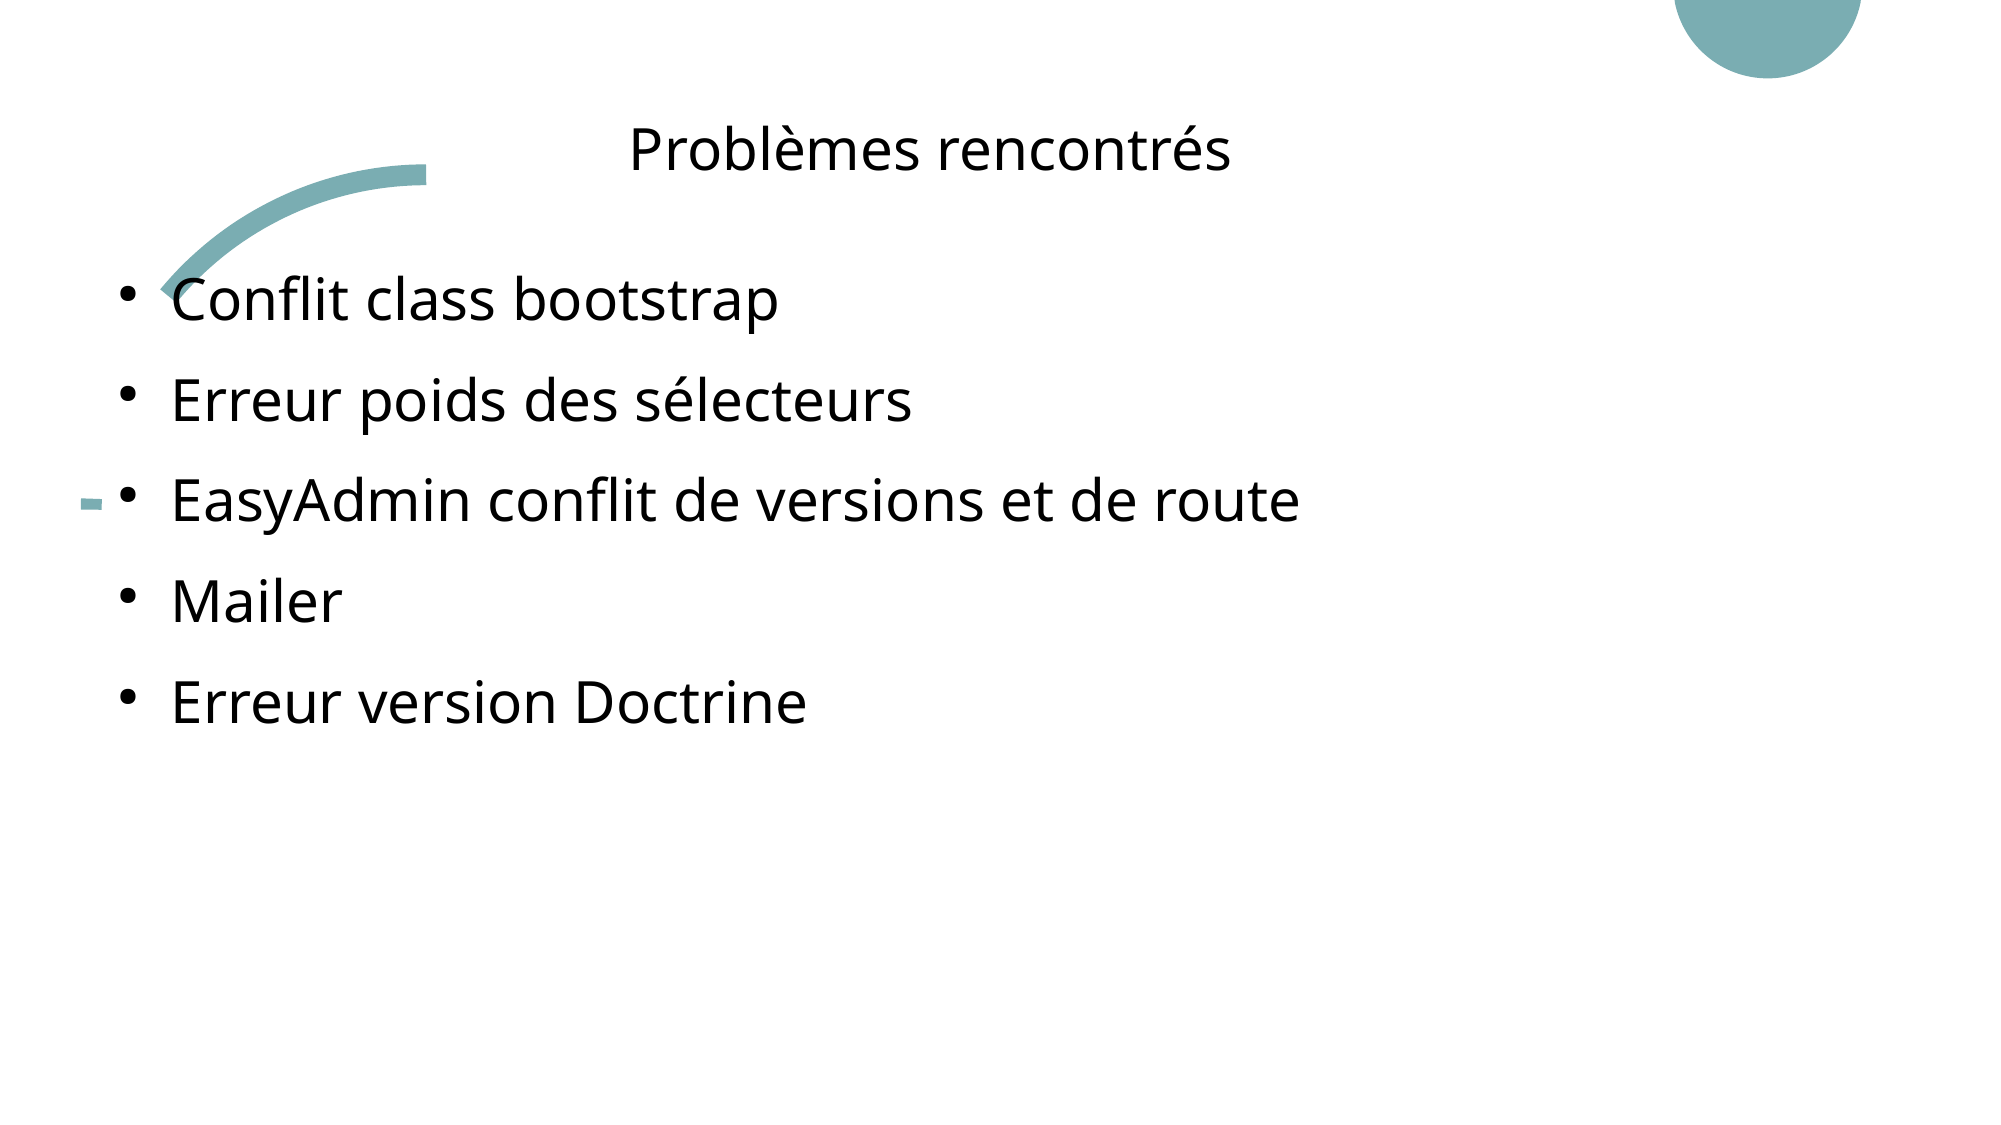

# Problèmes rencontrés
Conflit class bootstrap
Erreur poids des sélecteurs
EasyAdmin conflit de versions et de route
Mailer
Erreur version Doctrine